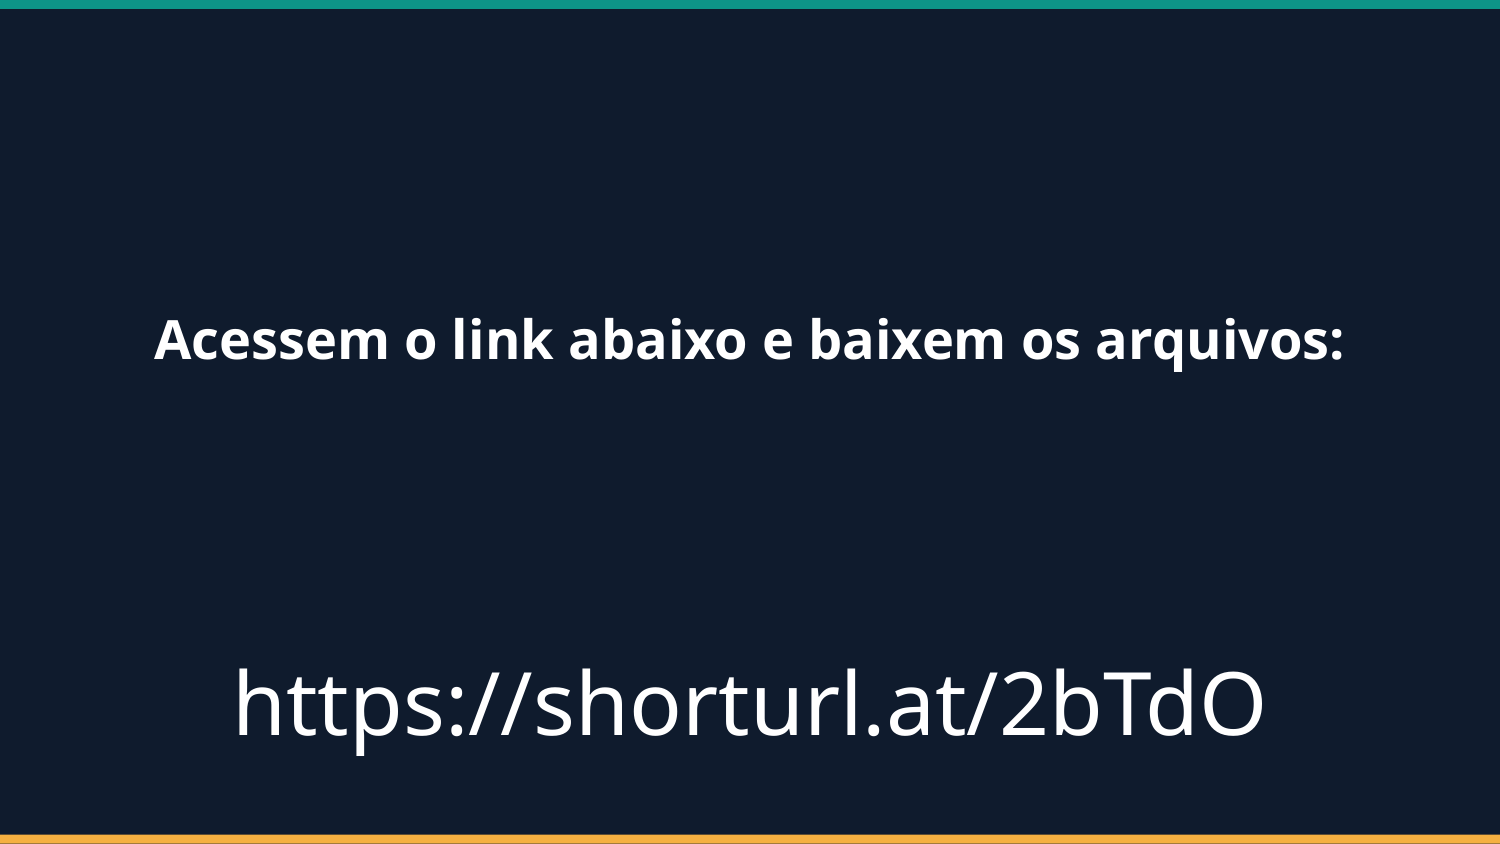

Acessem o link abaixo e baixem os arquivos:
https://shorturl.at/2bTdO